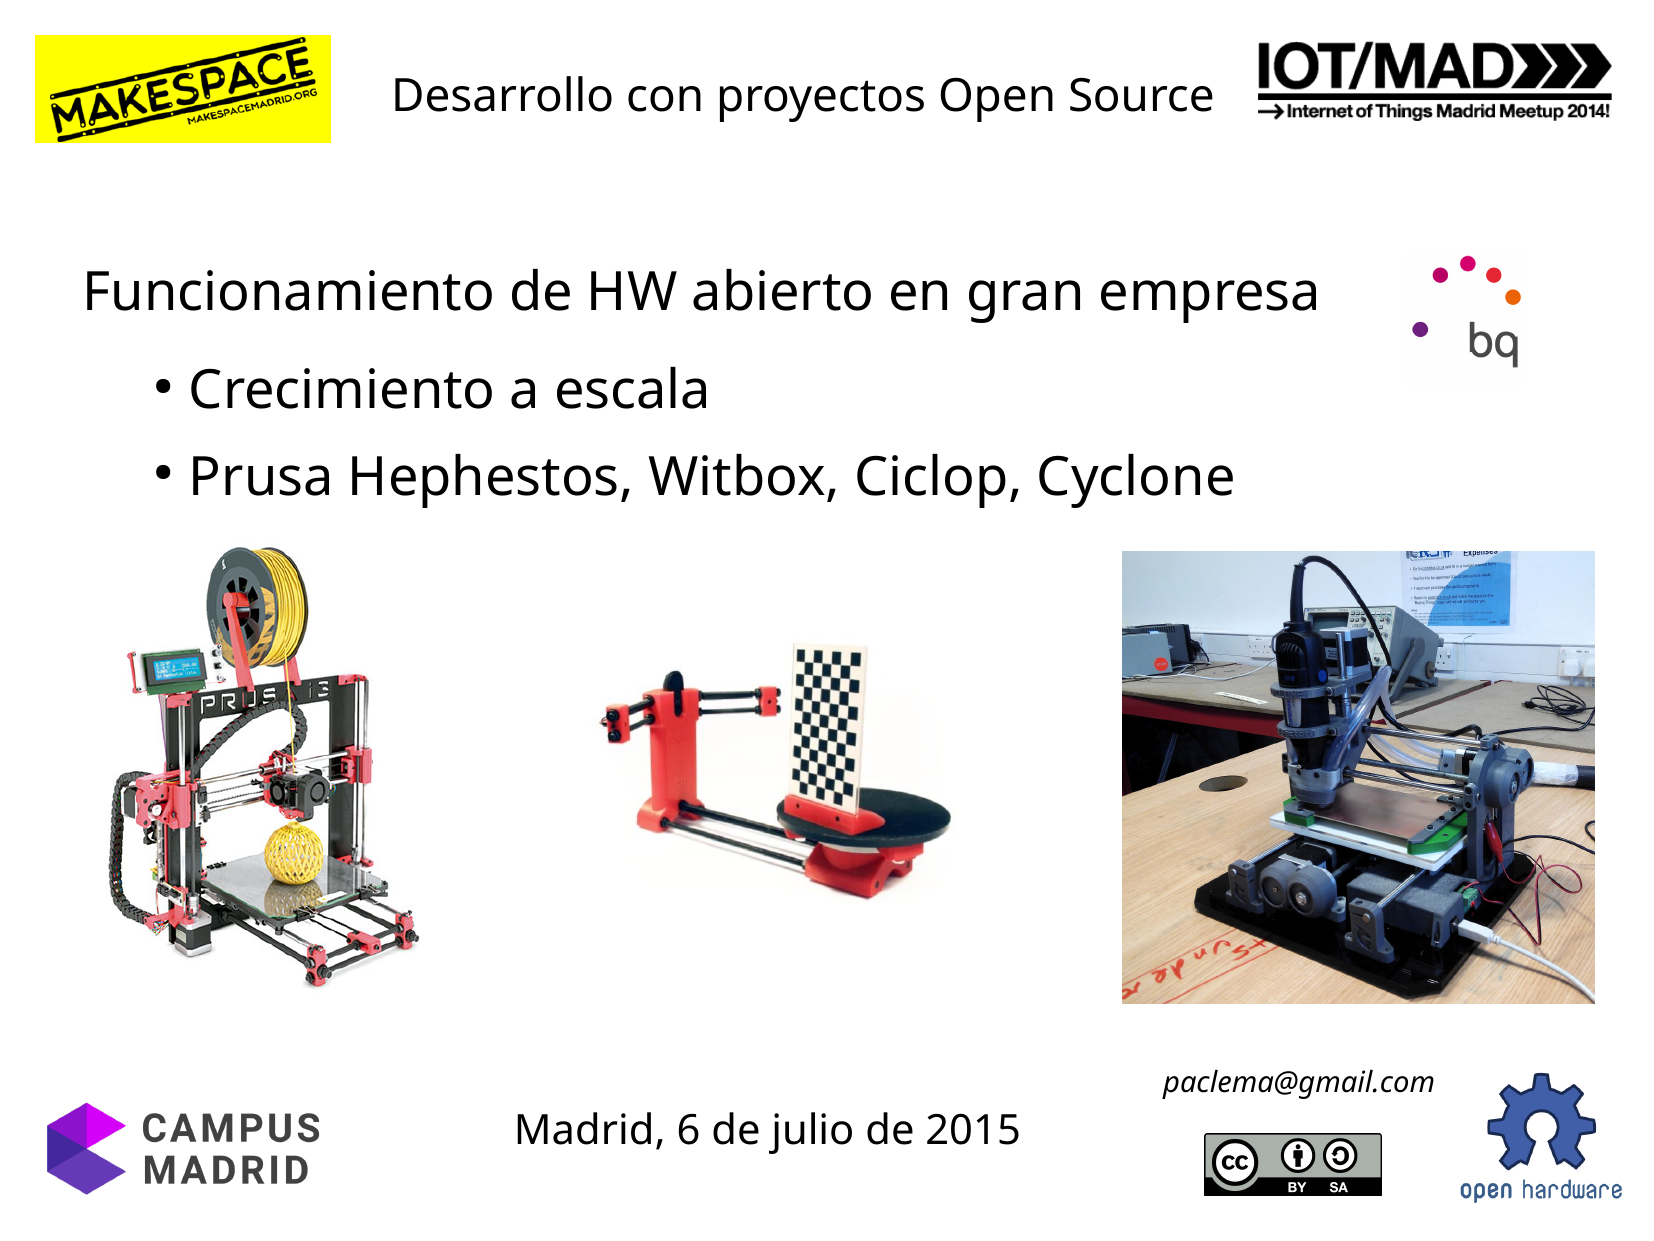

# Desarrollo con proyectos Open Source
Funcionamiento de HW abierto en gran empresa
Crecimiento a escala
Prusa Hephestos, Witbox, Ciclop, Cyclone
paclema@gmail.com
Madrid, 6 de julio de 2015